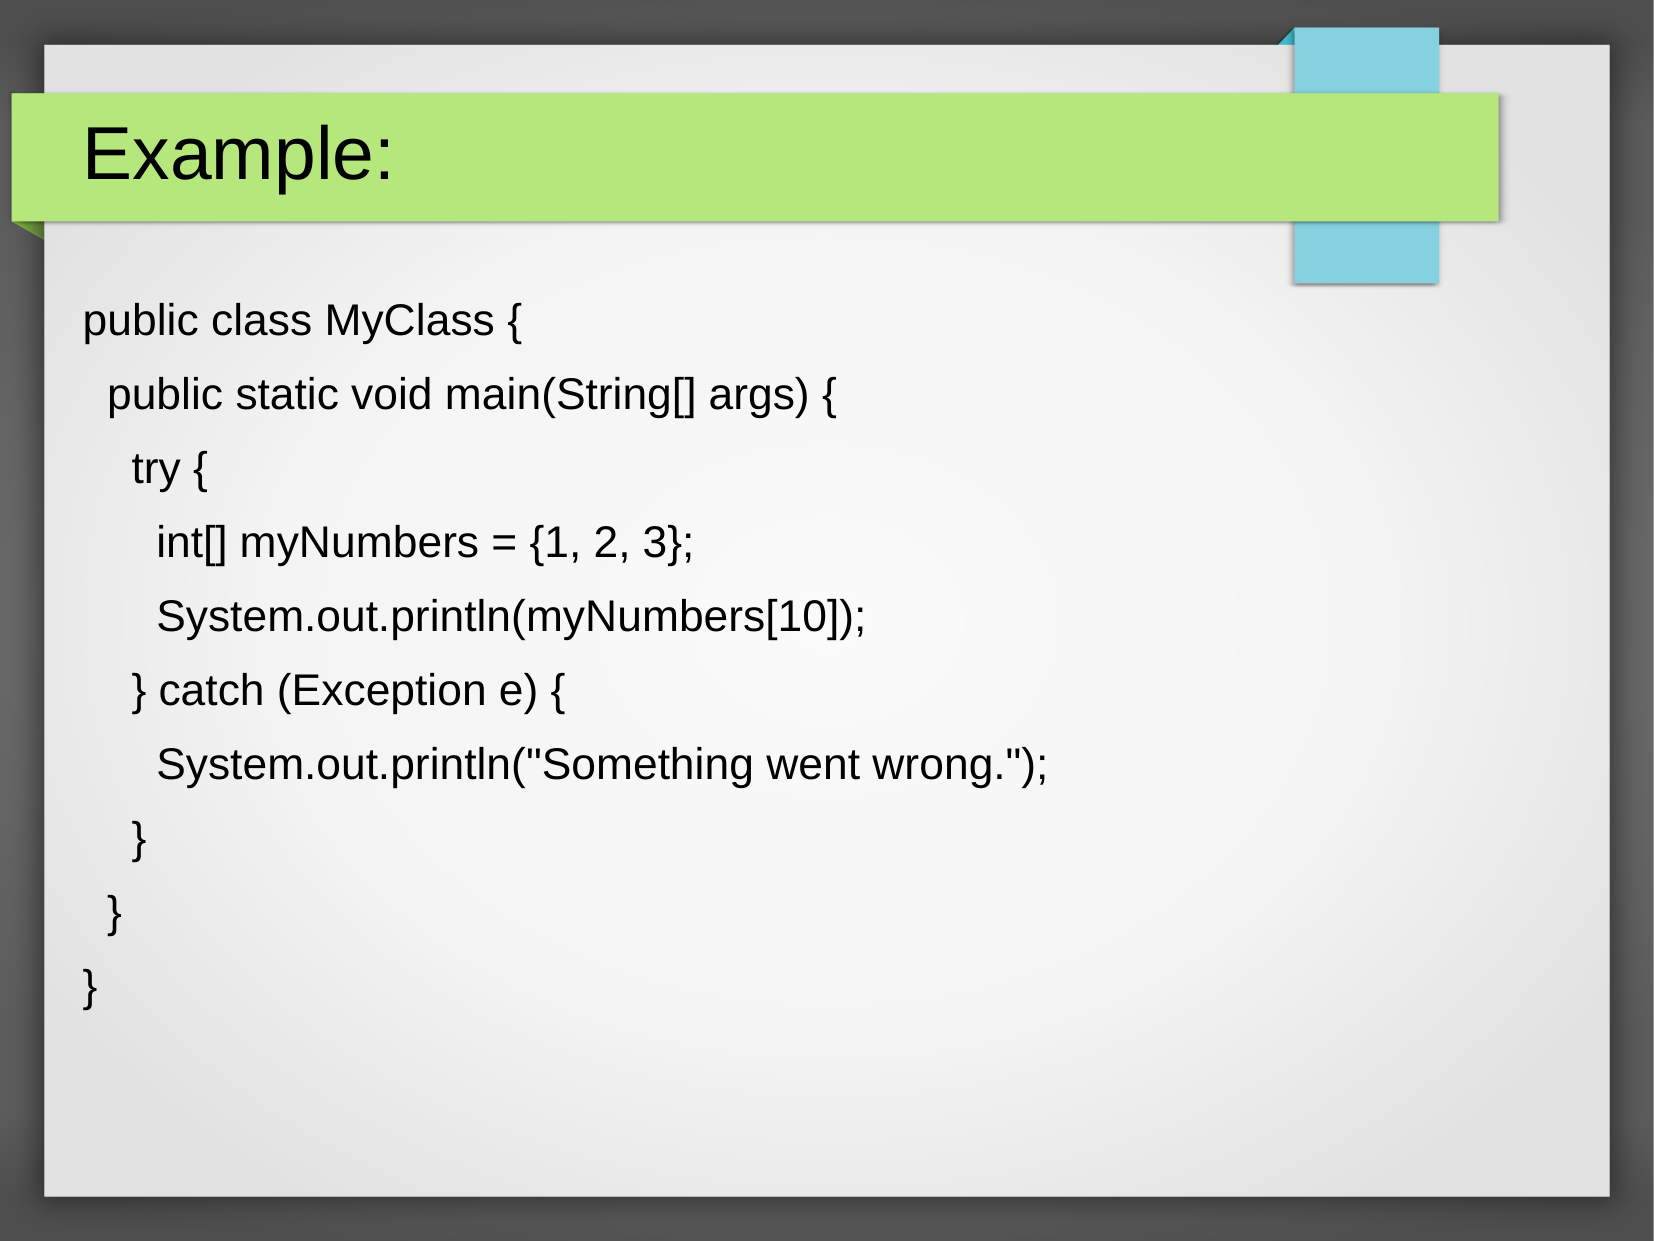

# Example:
public class MyClass {
 public static void main(String[] args) {
 try {
 int[] myNumbers = {1, 2, 3};
 System.out.println(myNumbers[10]);
 } catch (Exception e) {
 System.out.println("Something went wrong.");
 }
 }
}